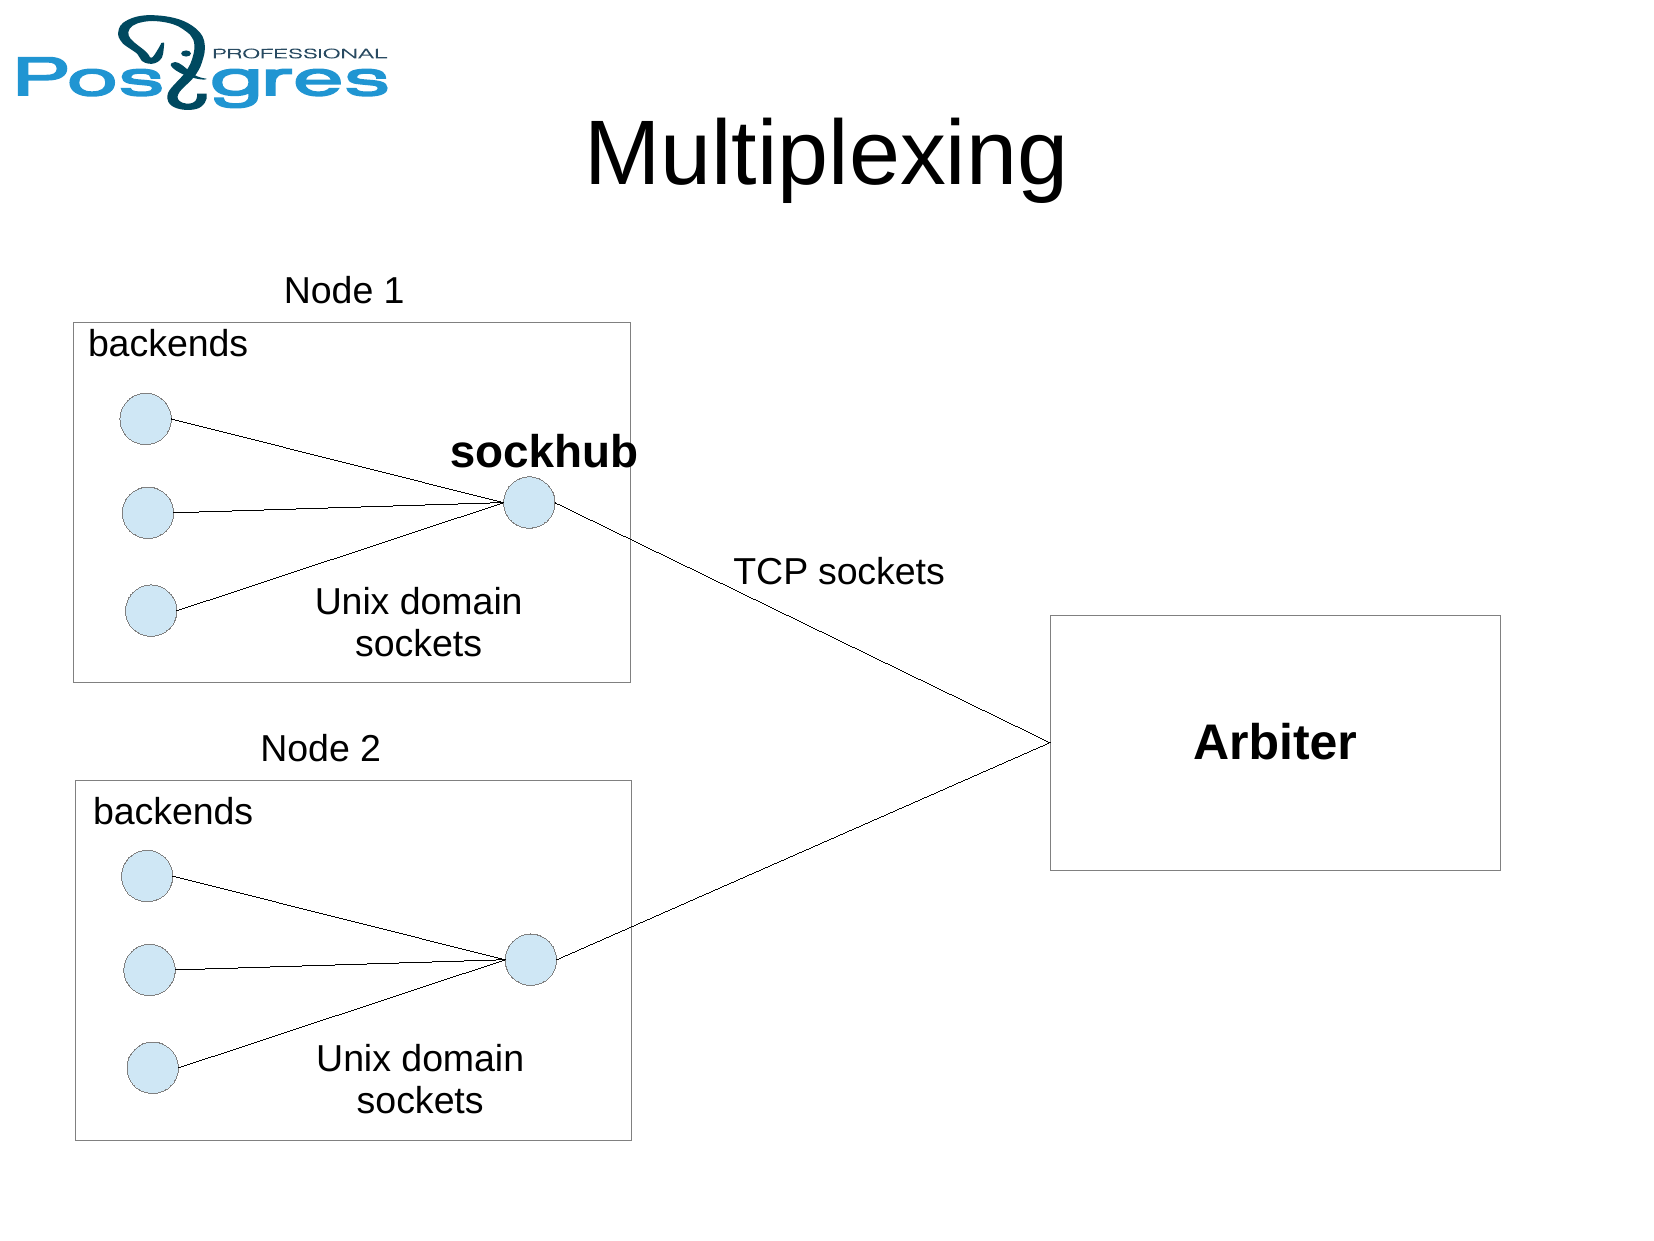

# Multiplexing
Node 1
backends
sockhub
TCP sockets
Unix domain
sockets
Arbiter
Node 2
backends
Unix domain
sockets